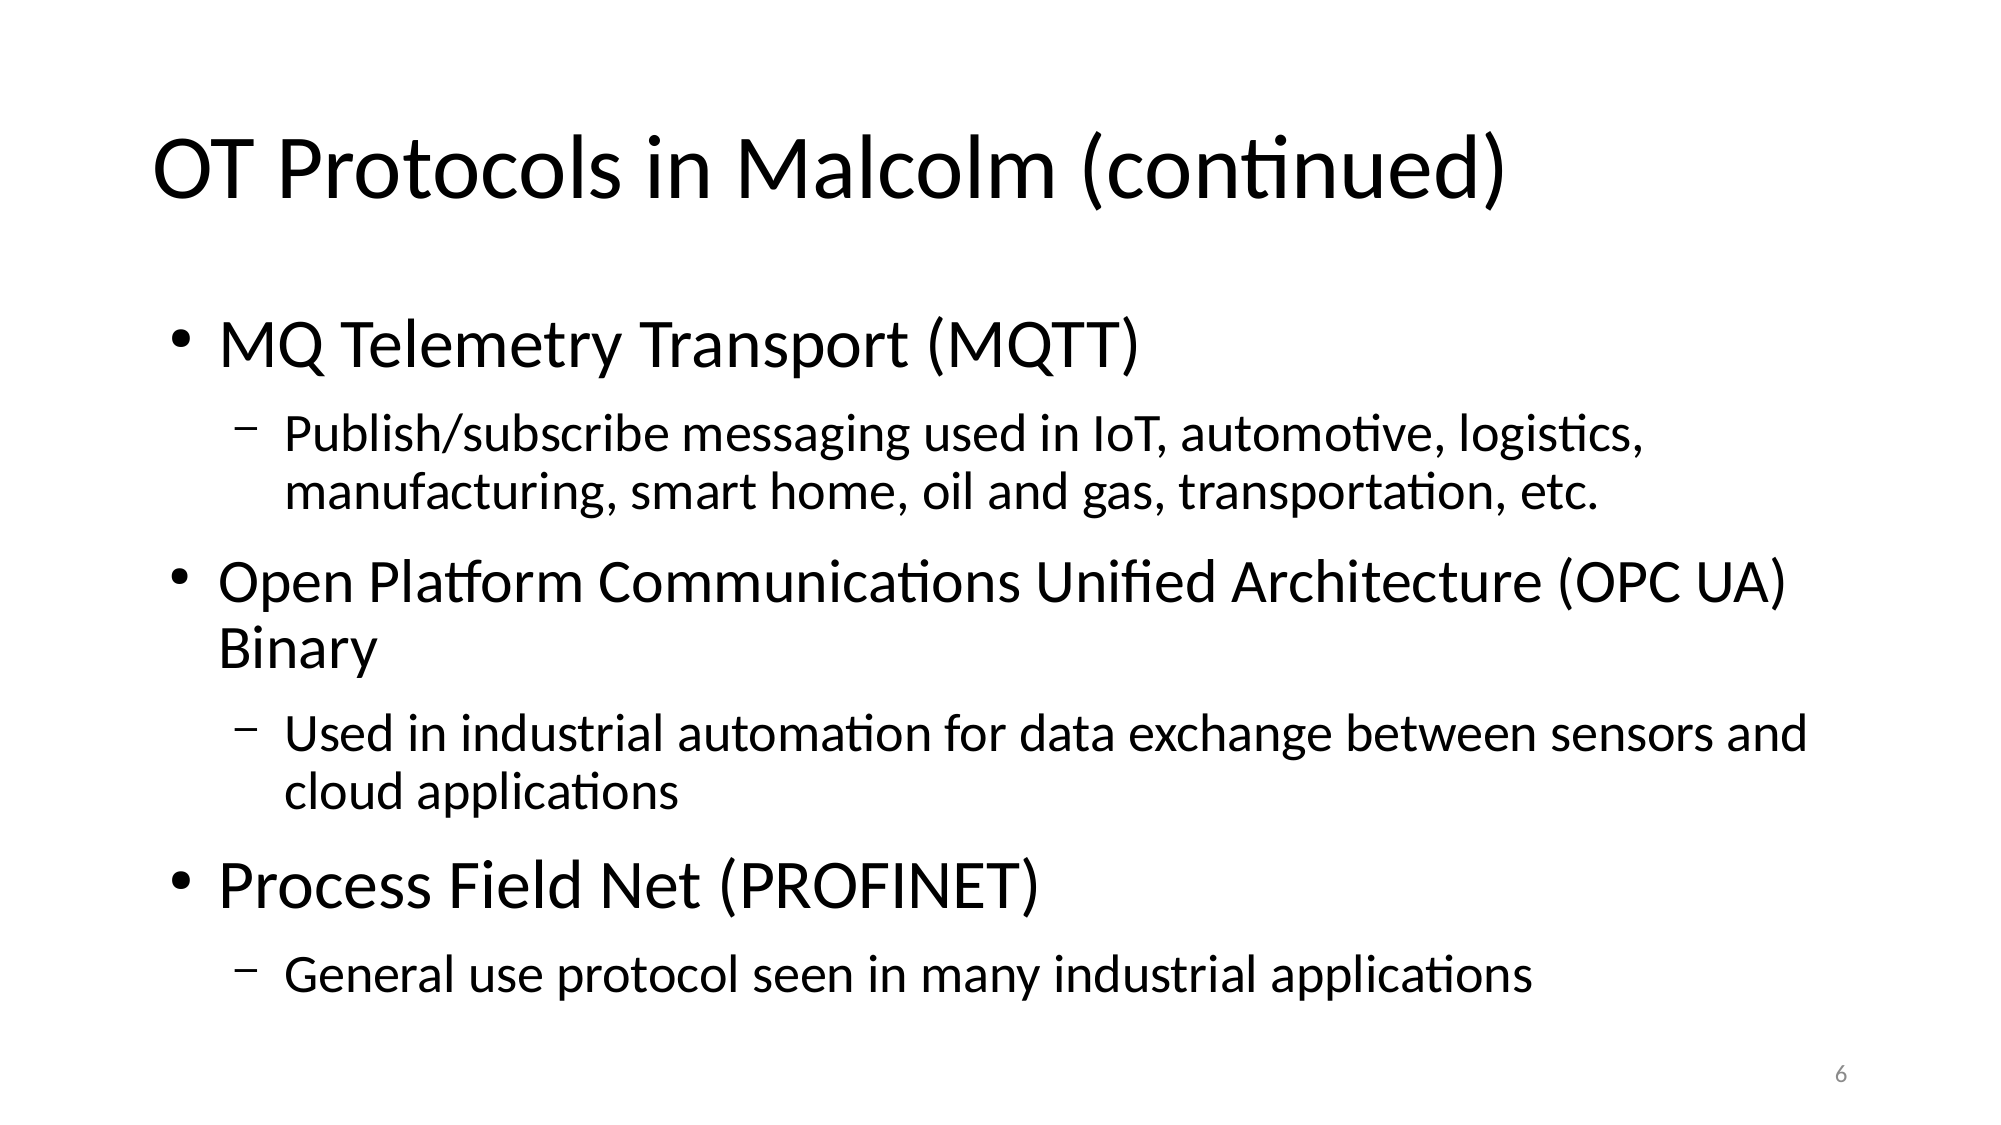

# OT Protocols in Malcolm (continued)
MQ Telemetry Transport (MQTT)
Publish/subscribe messaging used in IoT, automotive, logistics, manufacturing, smart home, oil and gas, transportation, etc.
Open Platform Communications Unified Architecture (OPC UA) Binary
Used in industrial automation for data exchange between sensors and cloud applications
Process Field Net (PROFINET)
General use protocol seen in many industrial applications